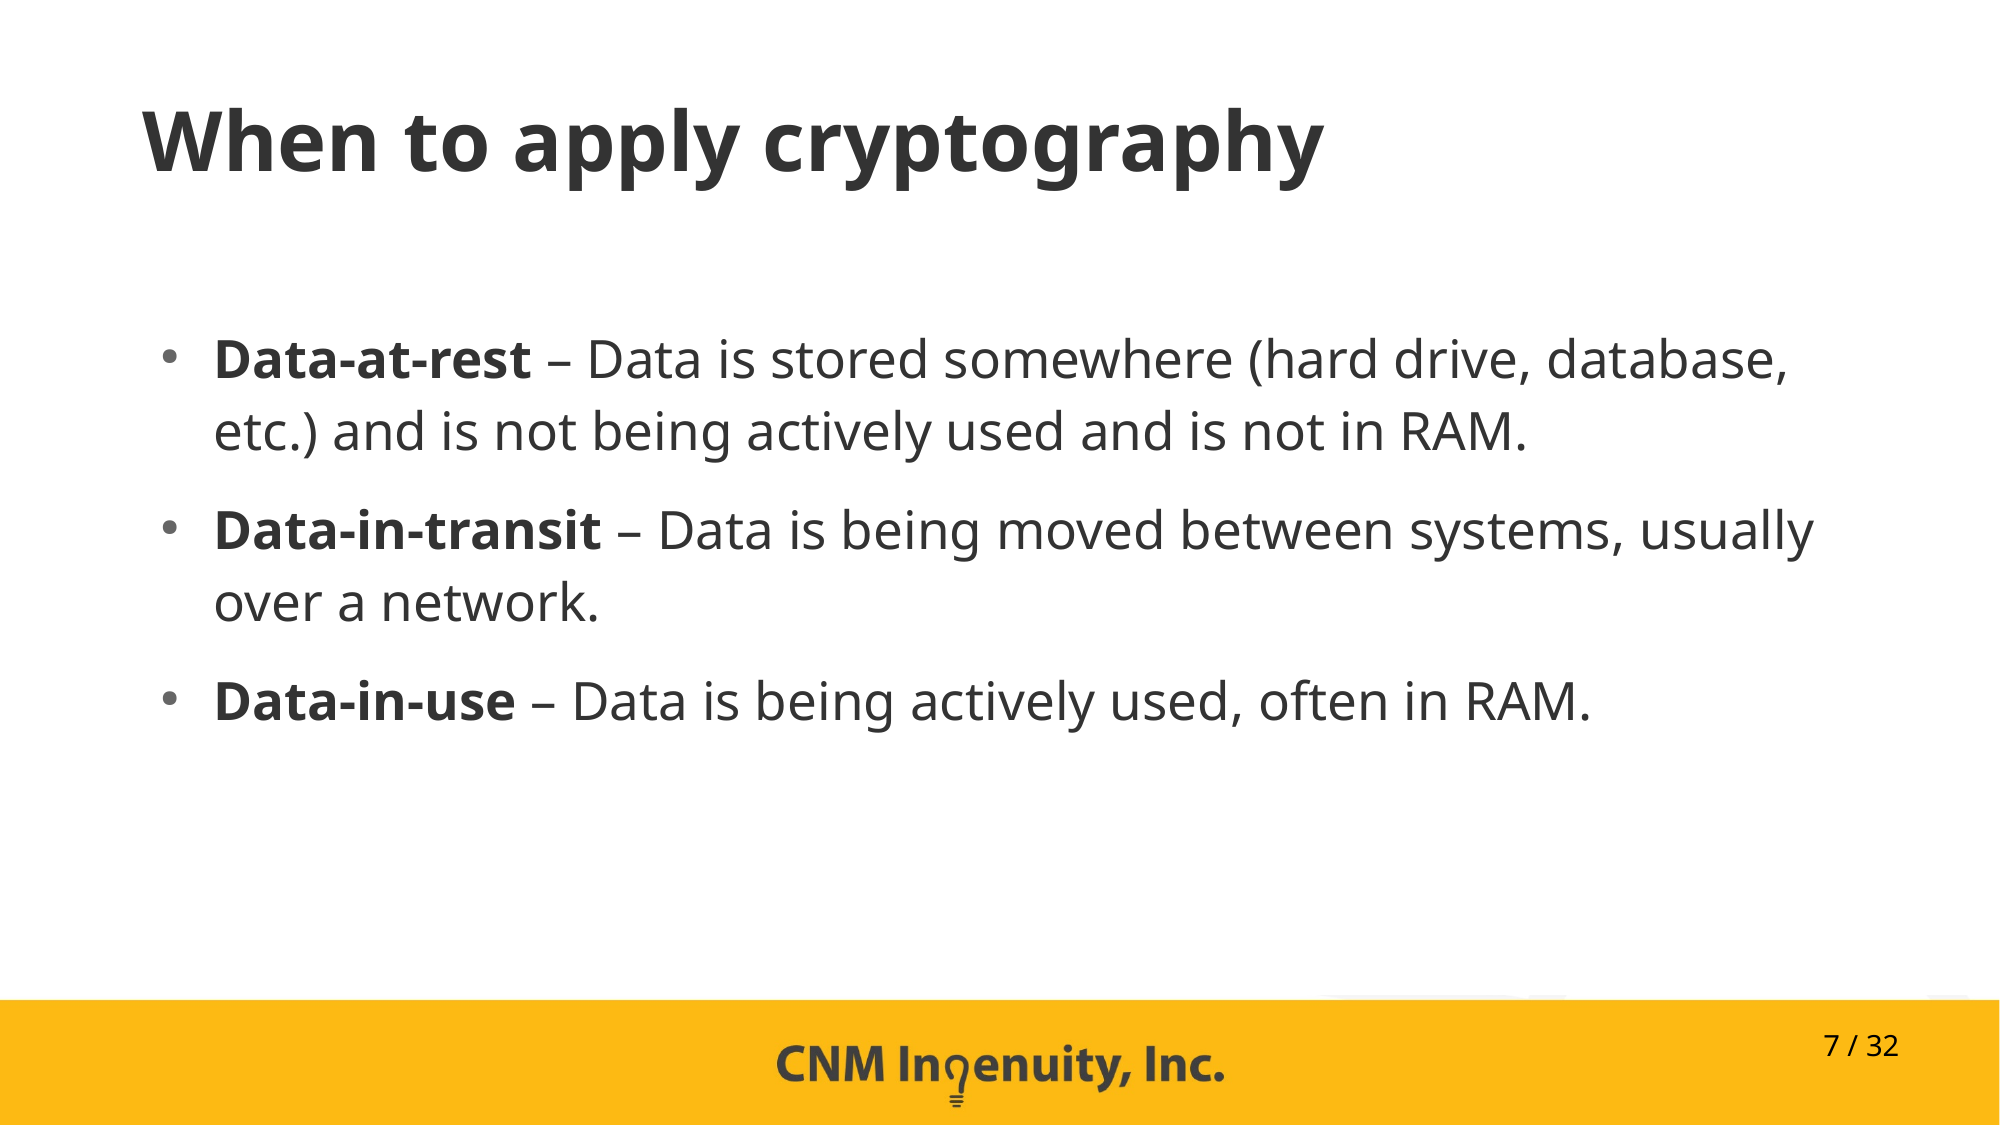

# When to apply cryptography
Data-at-rest – Data is stored somewhere (hard drive, database, etc.) and is not being actively used and is not in RAM.
Data-in-transit – Data is being moved between systems, usually over a network.
Data-in-use – Data is being actively used, often in RAM.
7